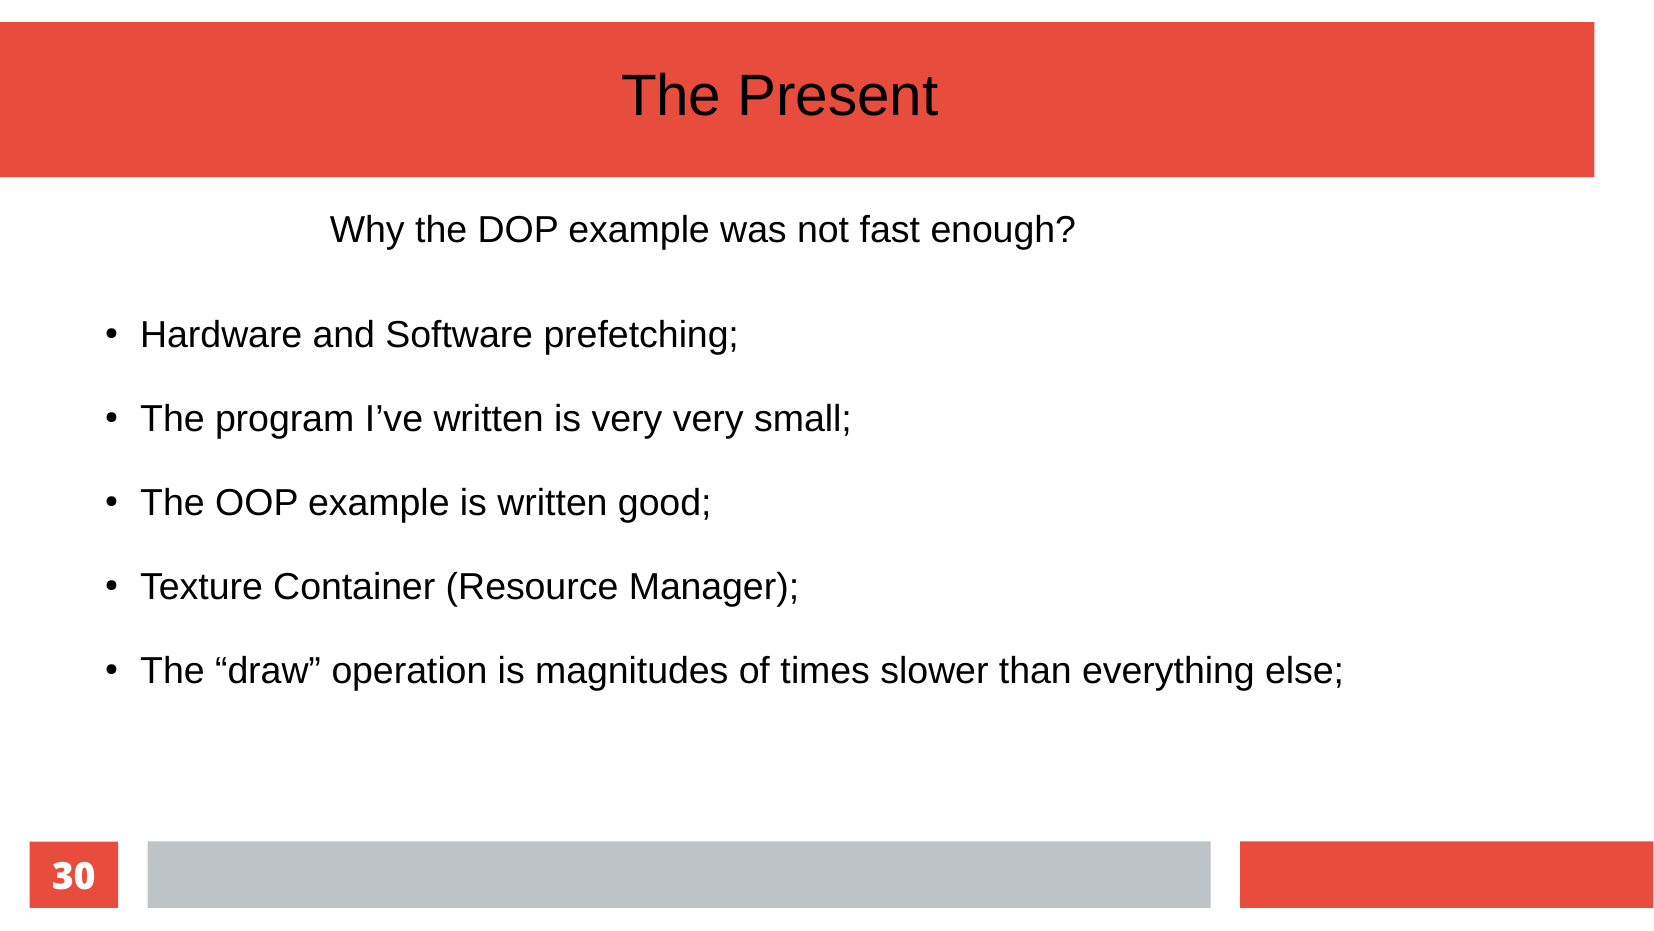

The Present
Why the DOP example was not fast enough?
Hardware and Software prefetching;
The program I’ve written is very very small;
The OOP example is written good;
Texture Container (Resource Manager);
The “draw” operation is magnitudes of times slower than everything else;
30